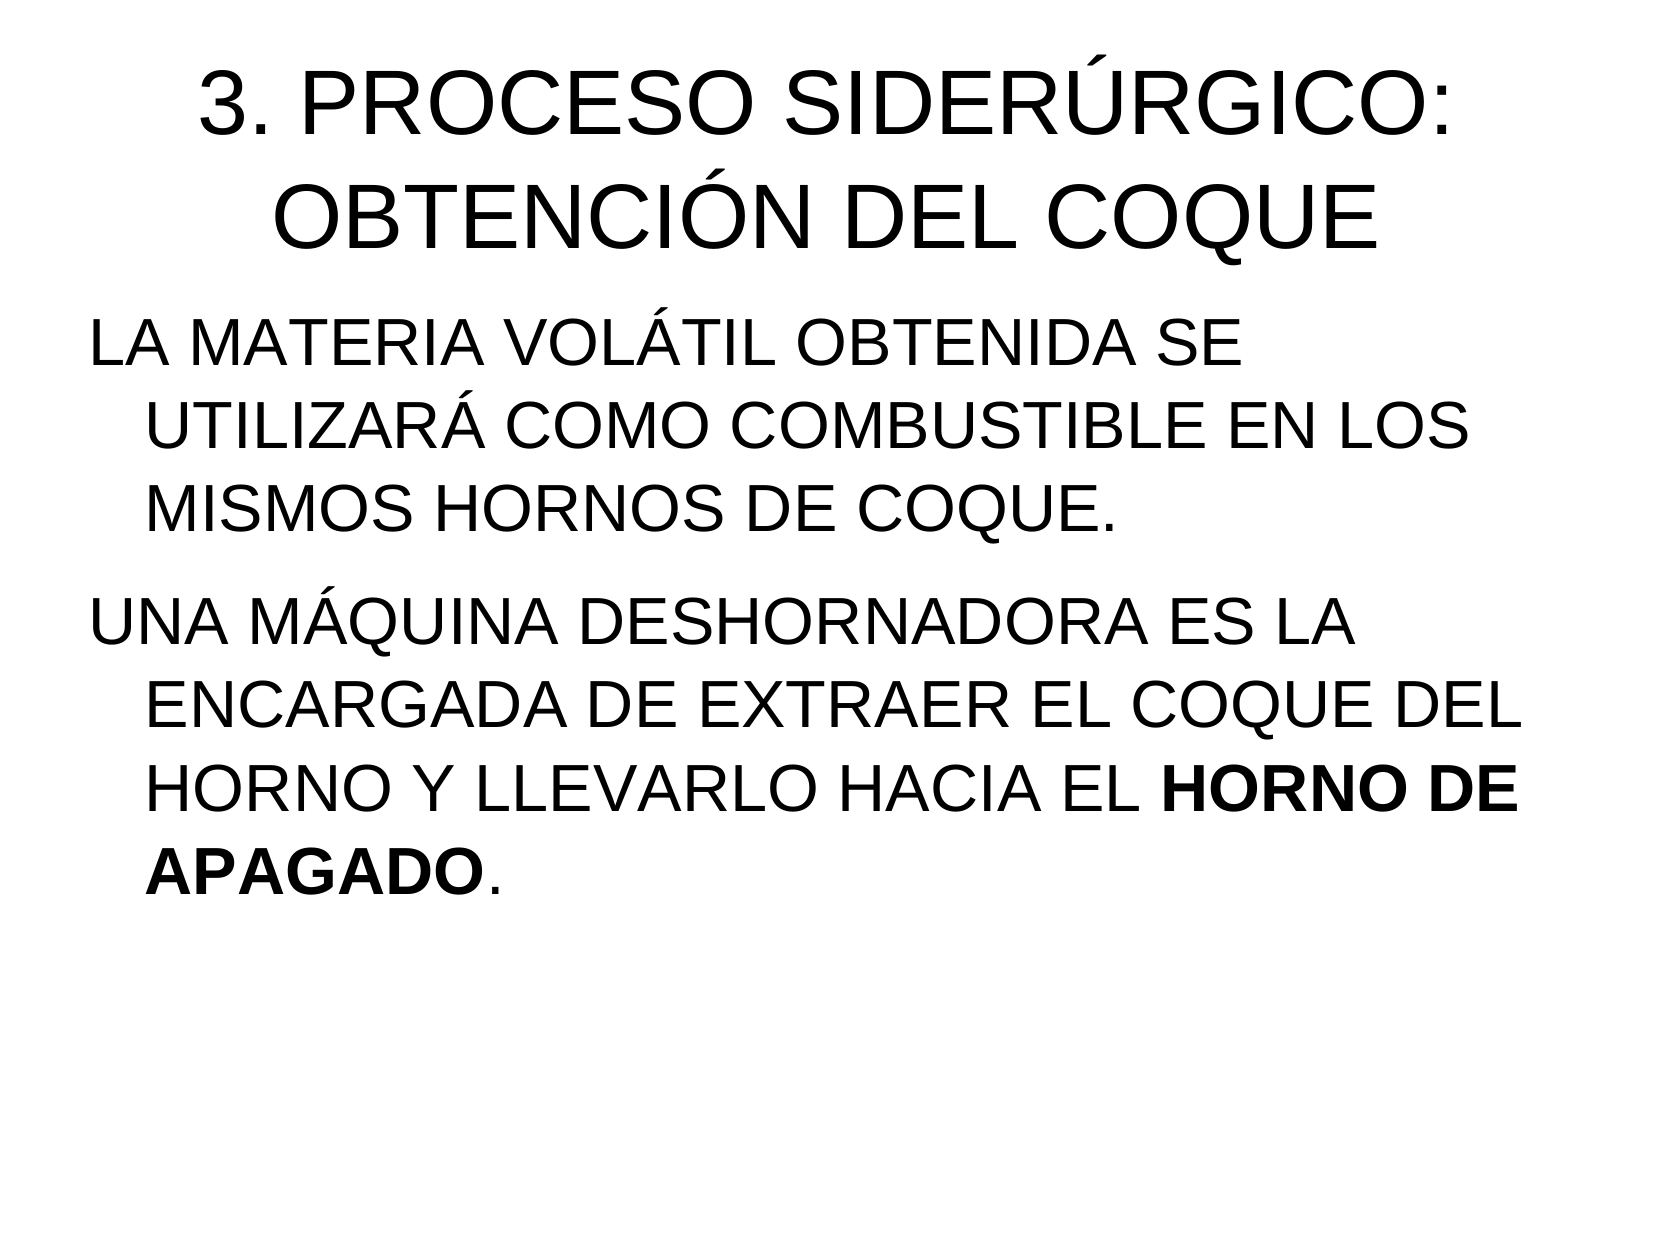

# 3. PROCESO SIDERÚRGICO: OBTENCIÓN DEL COQUE
LA MATERIA VOLÁTIL OBTENIDA SE UTILIZARÁ COMO COMBUSTIBLE EN LOS MISMOS HORNOS DE COQUE.
UNA MÁQUINA DESHORNADORA ES LA ENCARGADA DE EXTRAER EL COQUE DEL HORNO Y LLEVARLO HACIA EL HORNO DE APAGADO.